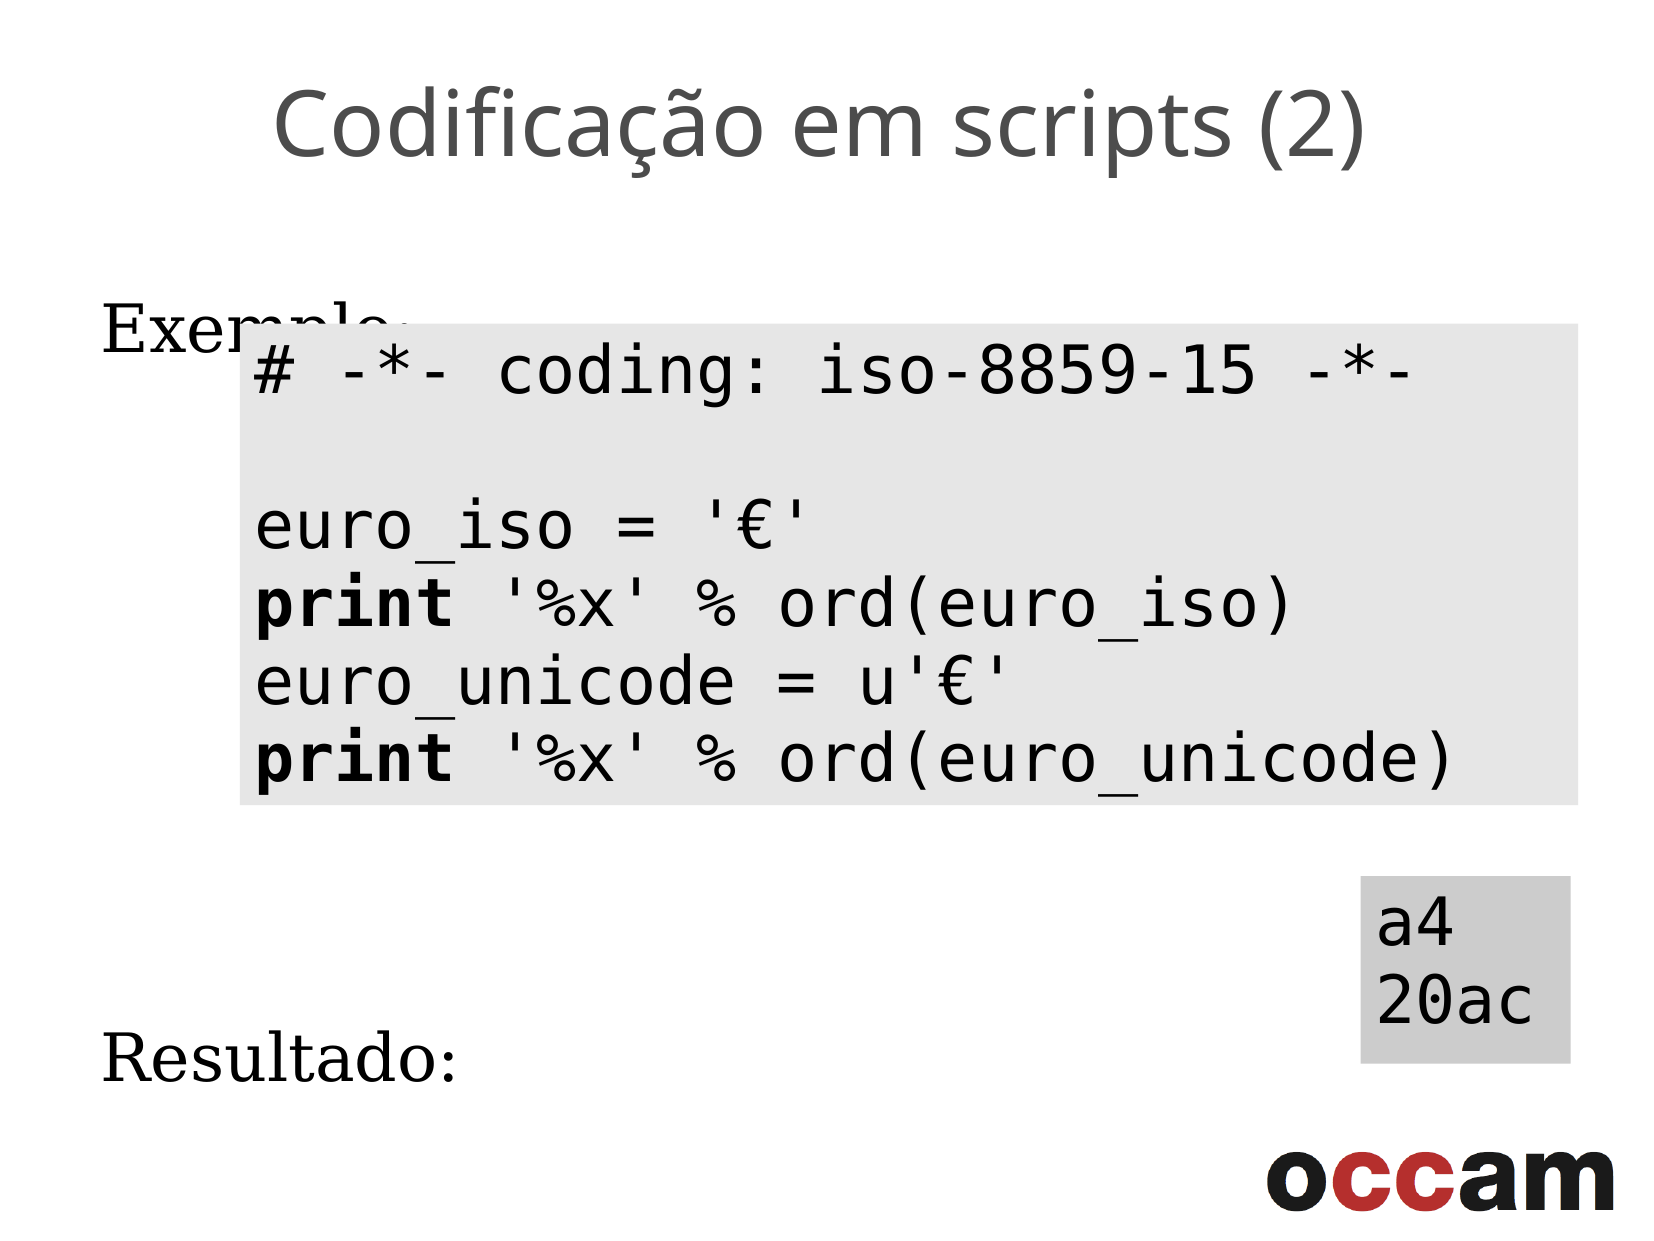

# Codificação em scripts (2)
Exemplo:
Resultado:
# -*- coding: iso-8859-15 -*-
euro_iso = '€'
print '%x' % ord(euro_iso)
euro_unicode = u'€'
print '%x' % ord(euro_unicode)
a4
20ac